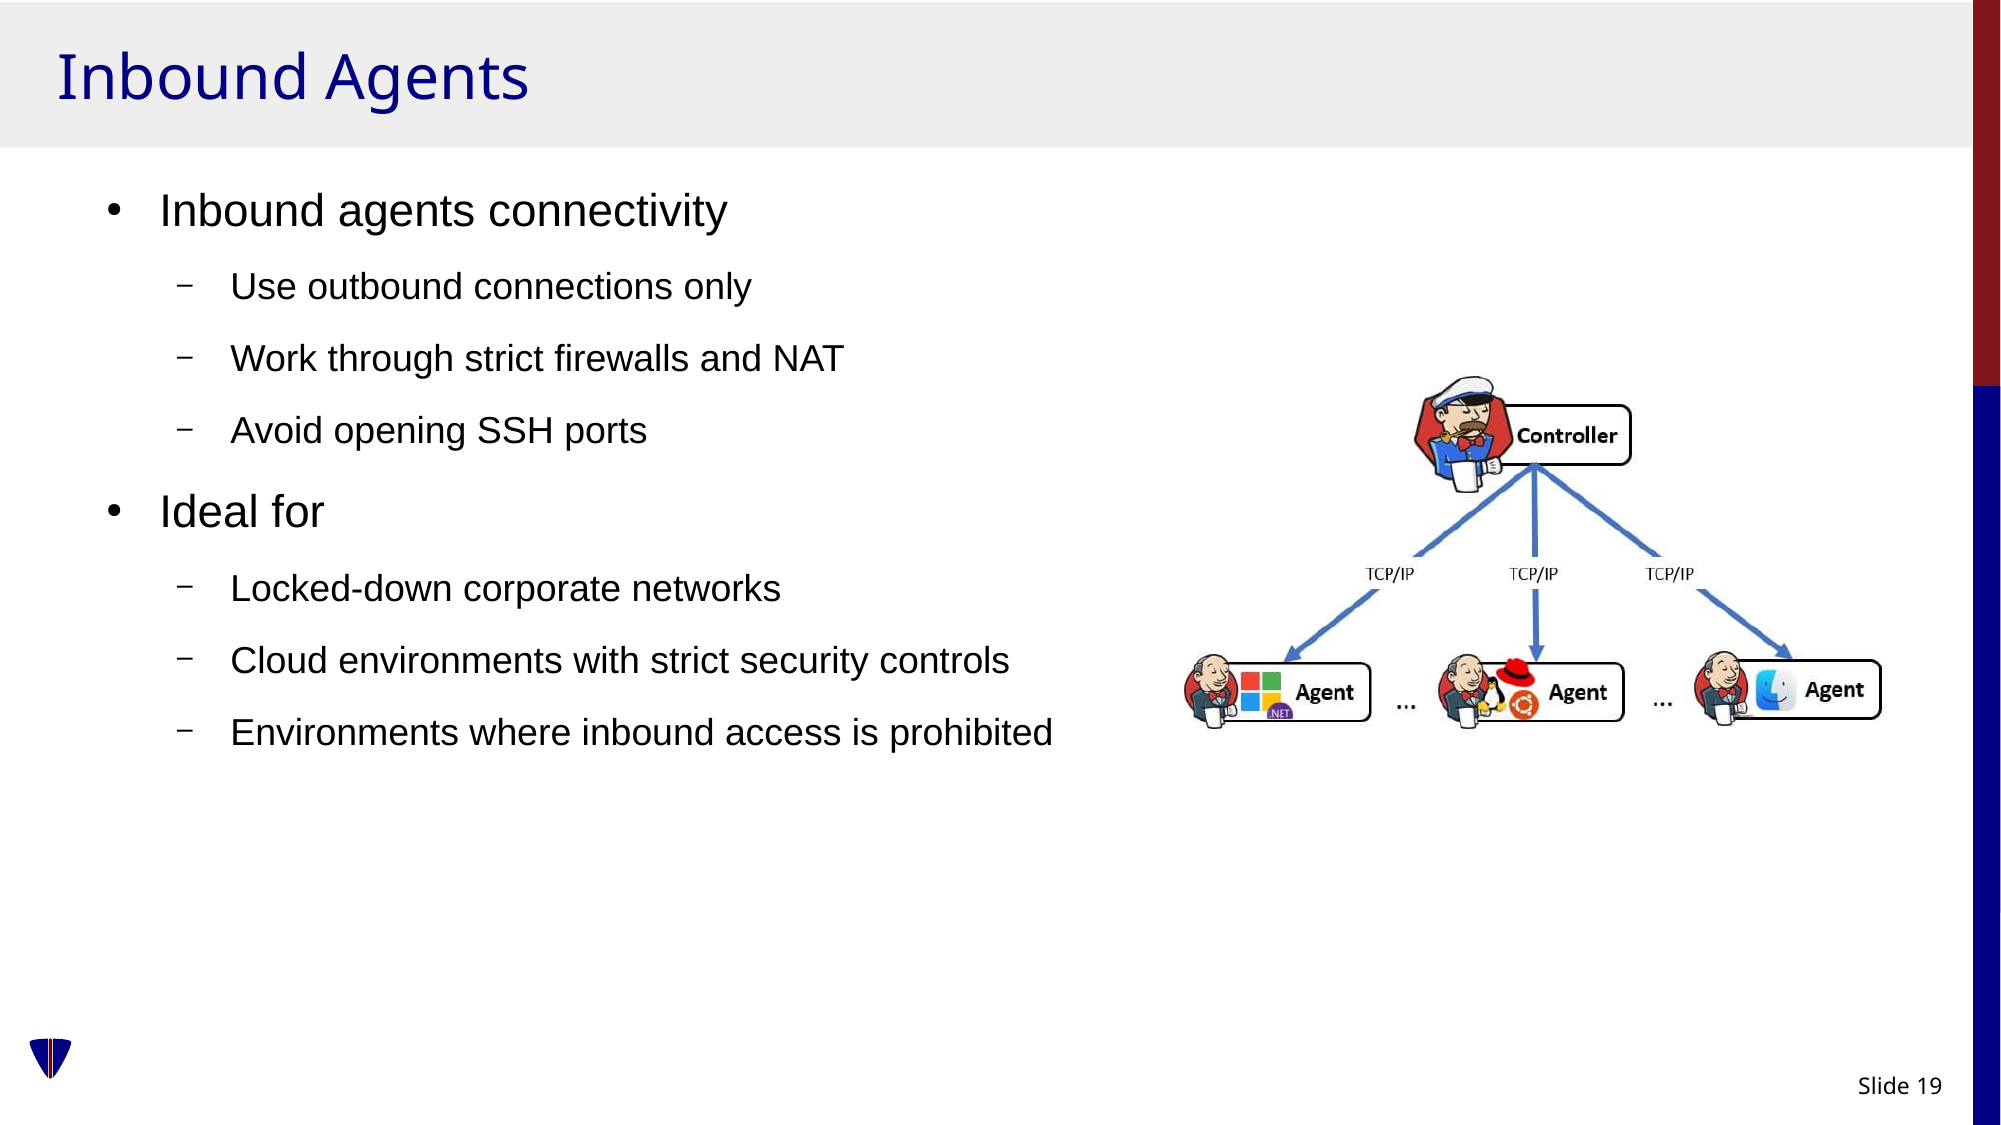

# Inbound Agents
Inbound agents connectivity
Use outbound connections only
Work through strict firewalls and NAT
Avoid opening SSH ports
Ideal for
Locked-down corporate networks
Cloud environments with strict security controls
Environments where inbound access is prohibited